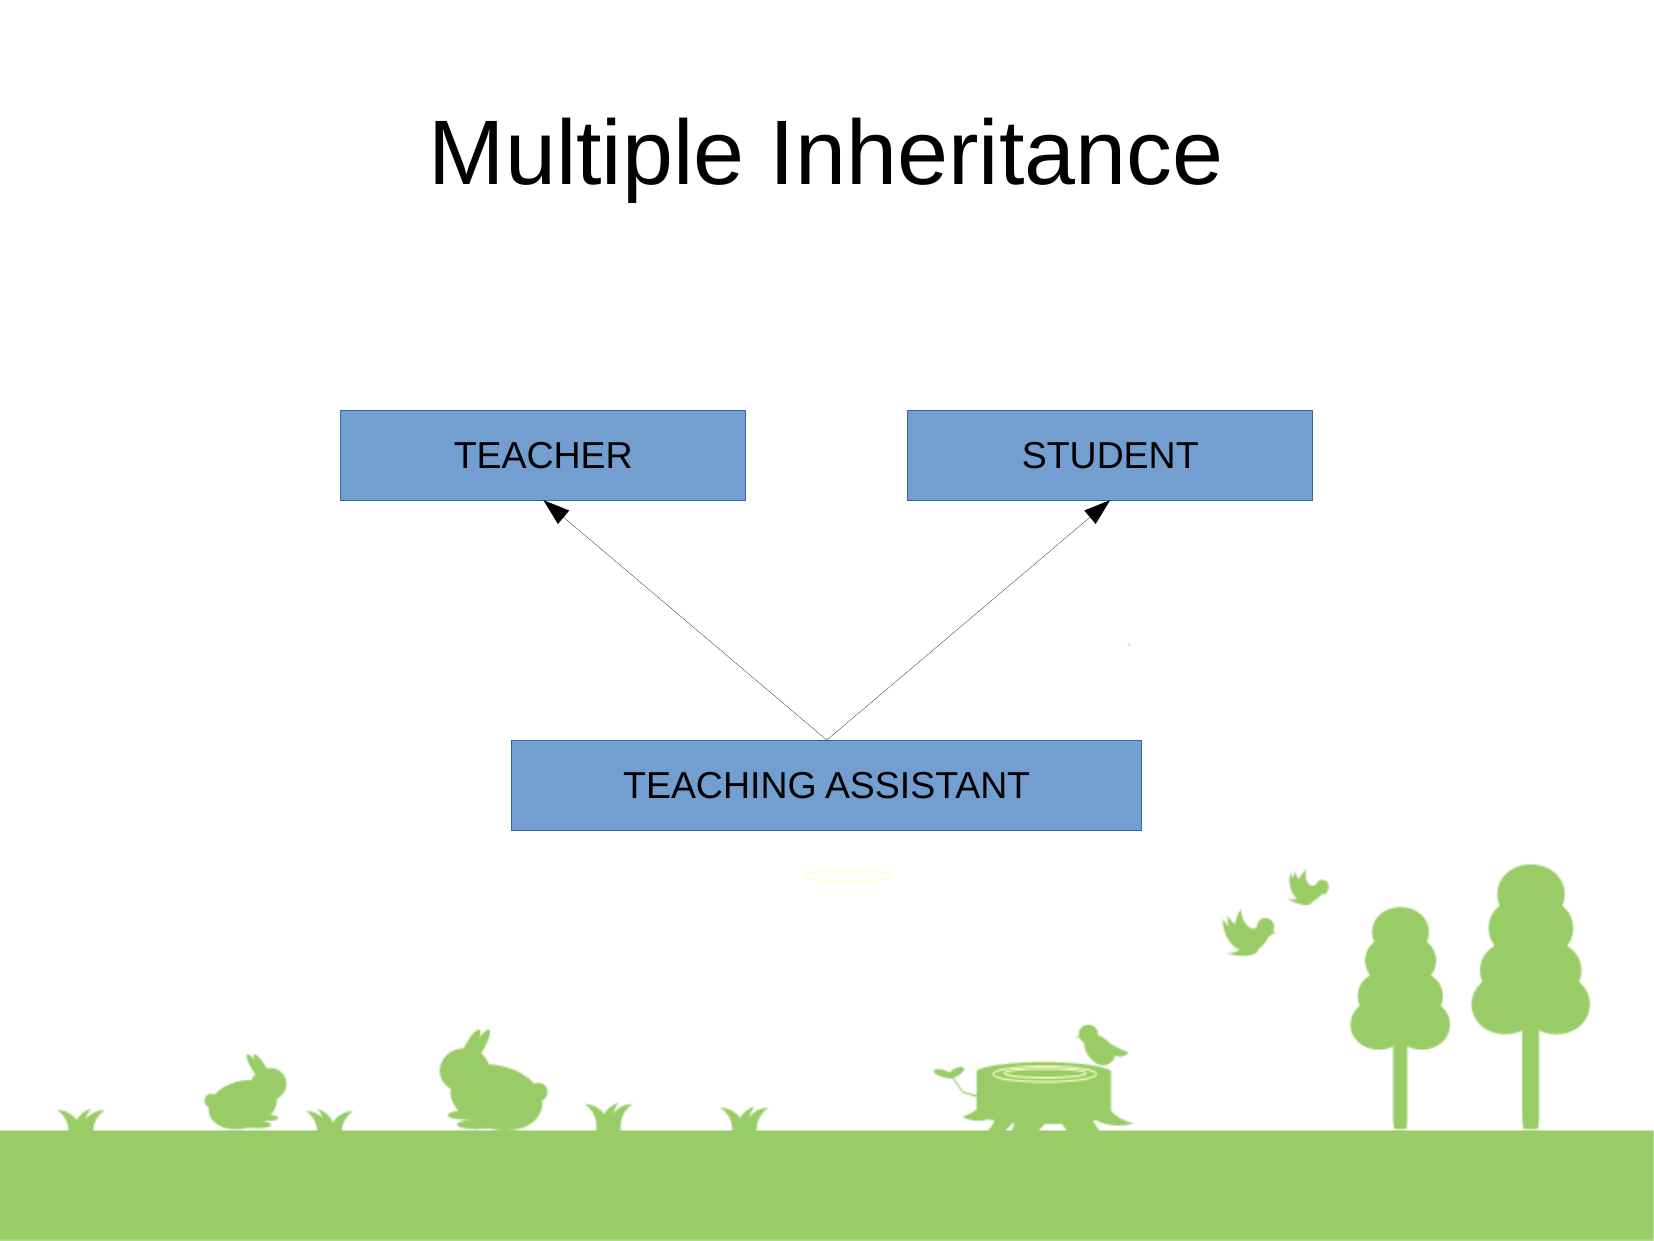

# Multiple Inheritance
TEACHER
STUDENT
TEACHING ASSISTANT